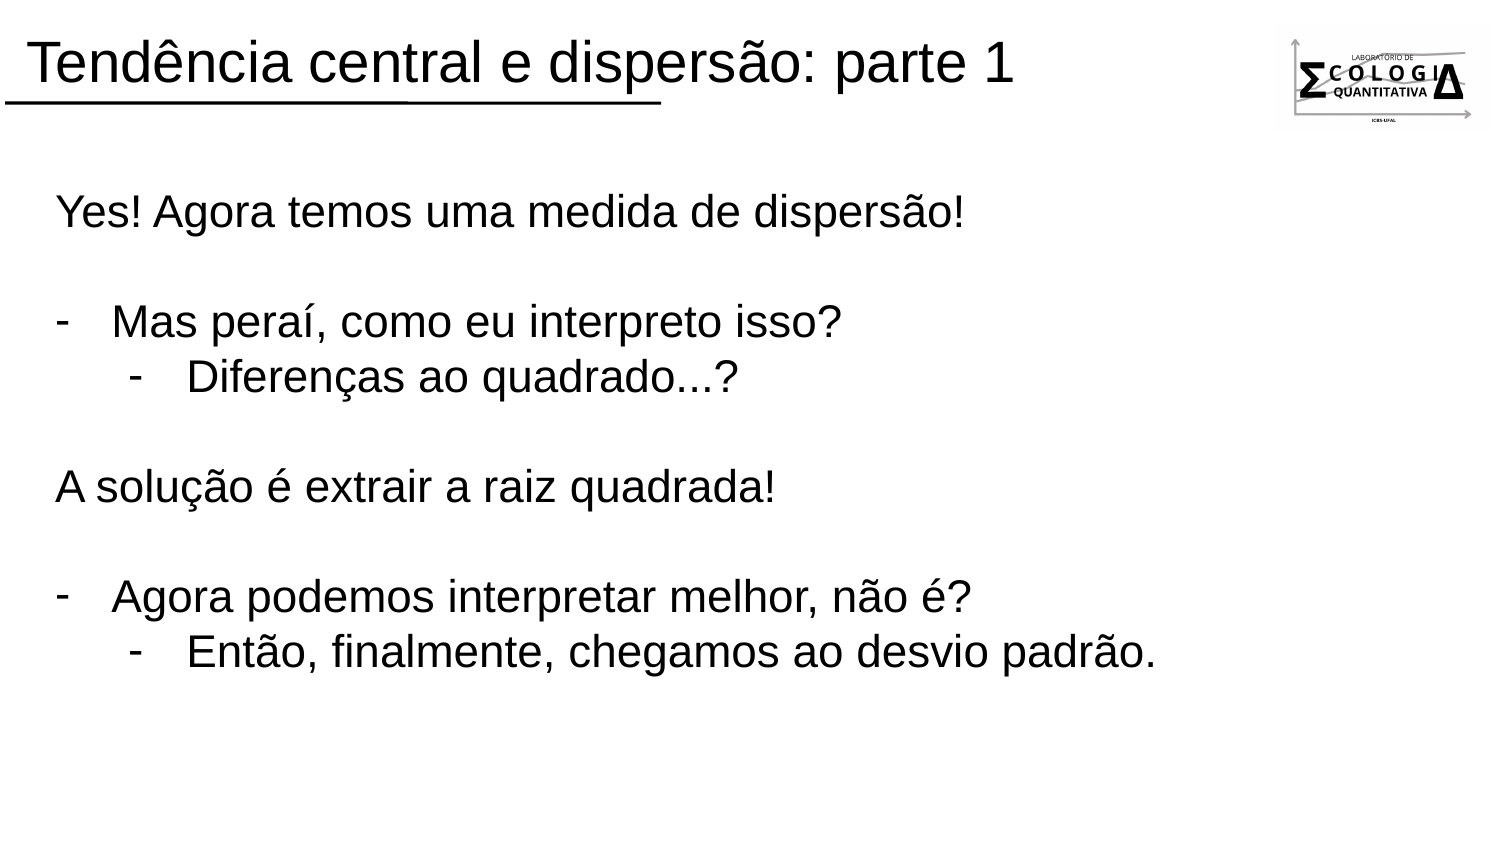

Tendência central e dispersão: parte 1
Yes! Agora temos uma medida de dispersão!
Mas peraí, como eu interpreto isso?
Diferenças ao quadrado...?
A solução é extrair a raiz quadrada!
Agora podemos interpretar melhor, não é?
Então, finalmente, chegamos ao desvio padrão.